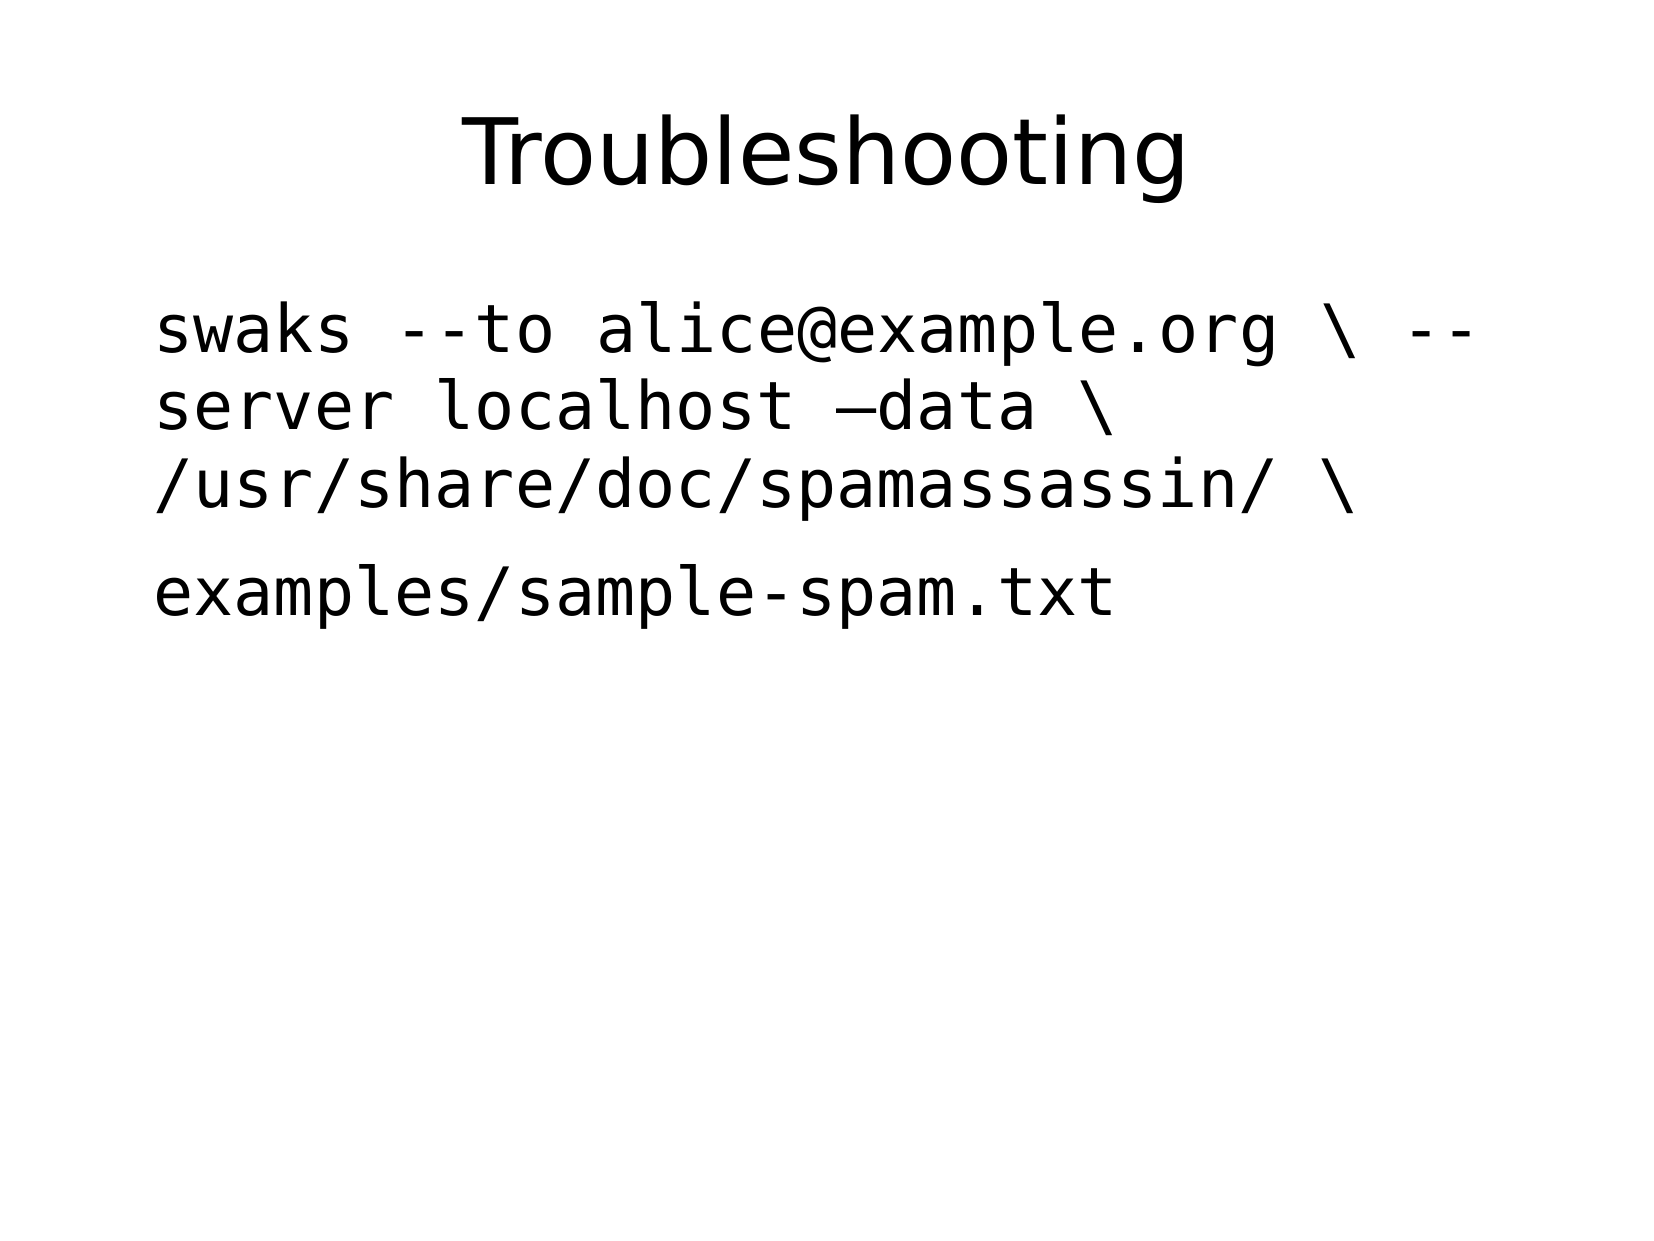

# Troubleshooting
swaks --to alice@example.org \ --server localhost –data \ /usr/share/doc/spamassassin/ \
examples/sample-spam.txt